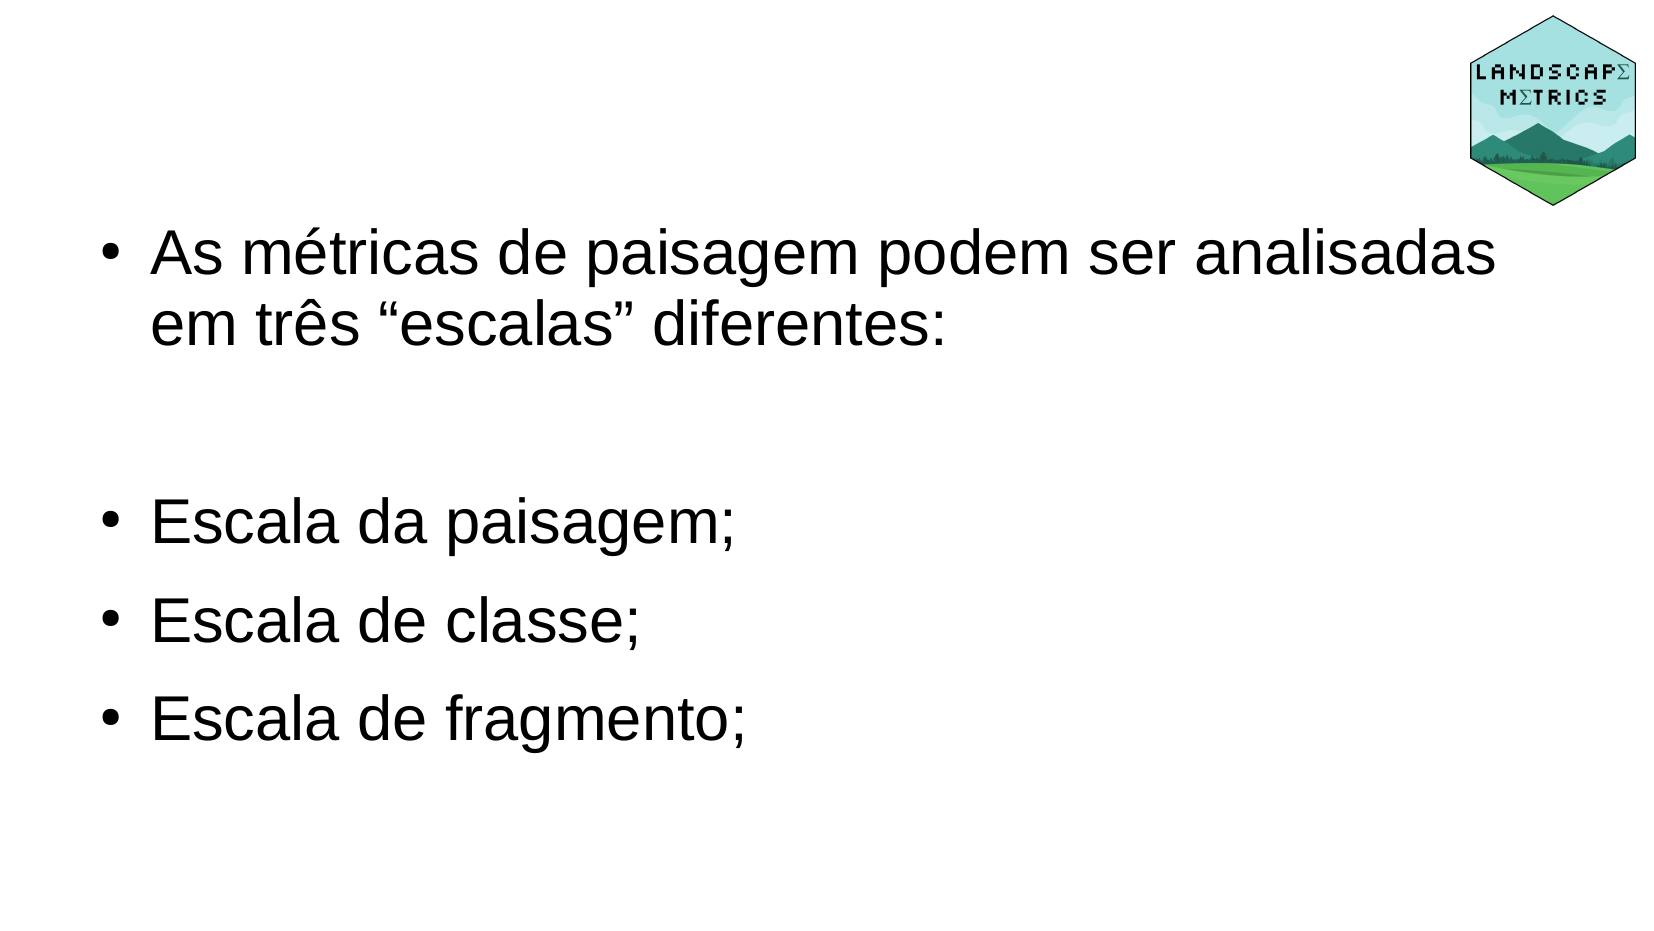

#
As métricas de paisagem podem ser analisadas em três “escalas” diferentes:
Escala da paisagem;
Escala de classe;
Escala de fragmento;